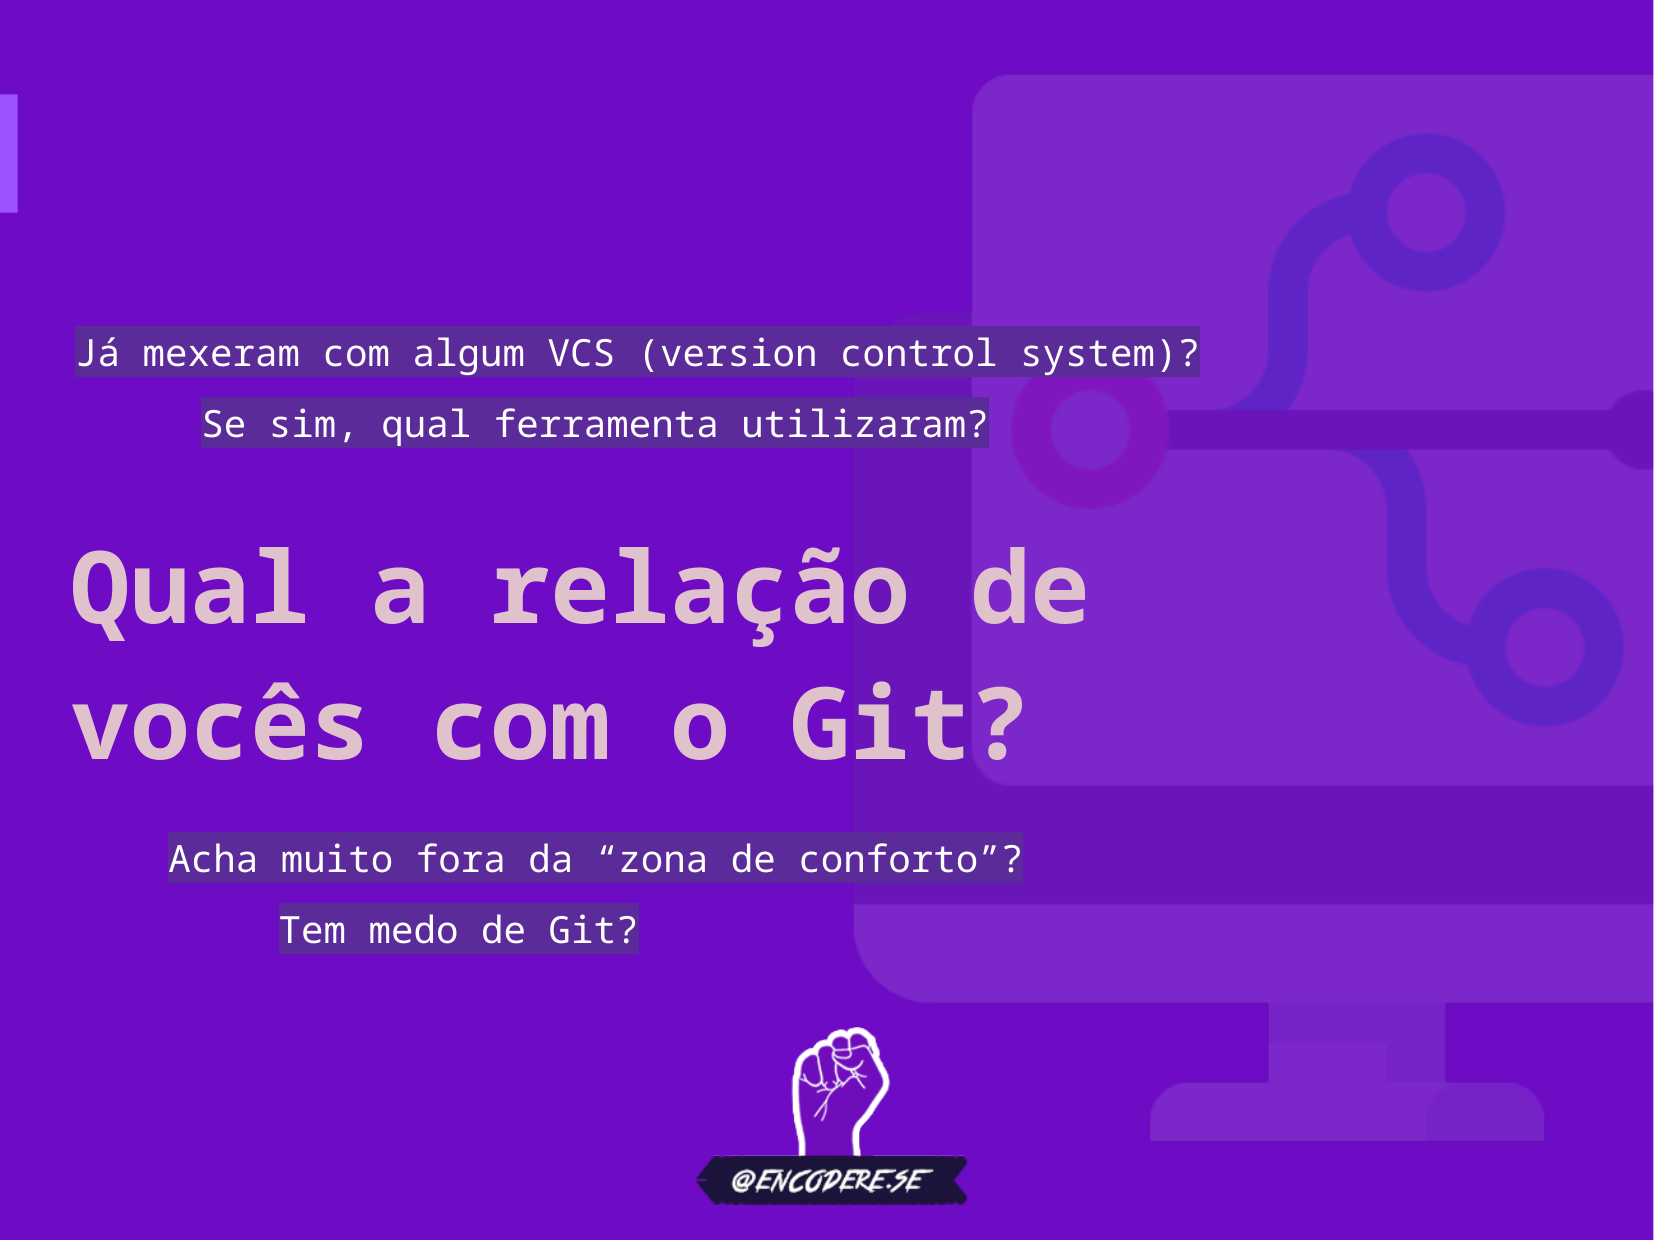

Já mexeram com algum VCS (version control system)?
Se sim, qual ferramenta utilizaram?
# Qual a relação de vocês com o Git?
Acha muito fora da “zona de conforto”?
Tem medo de Git?